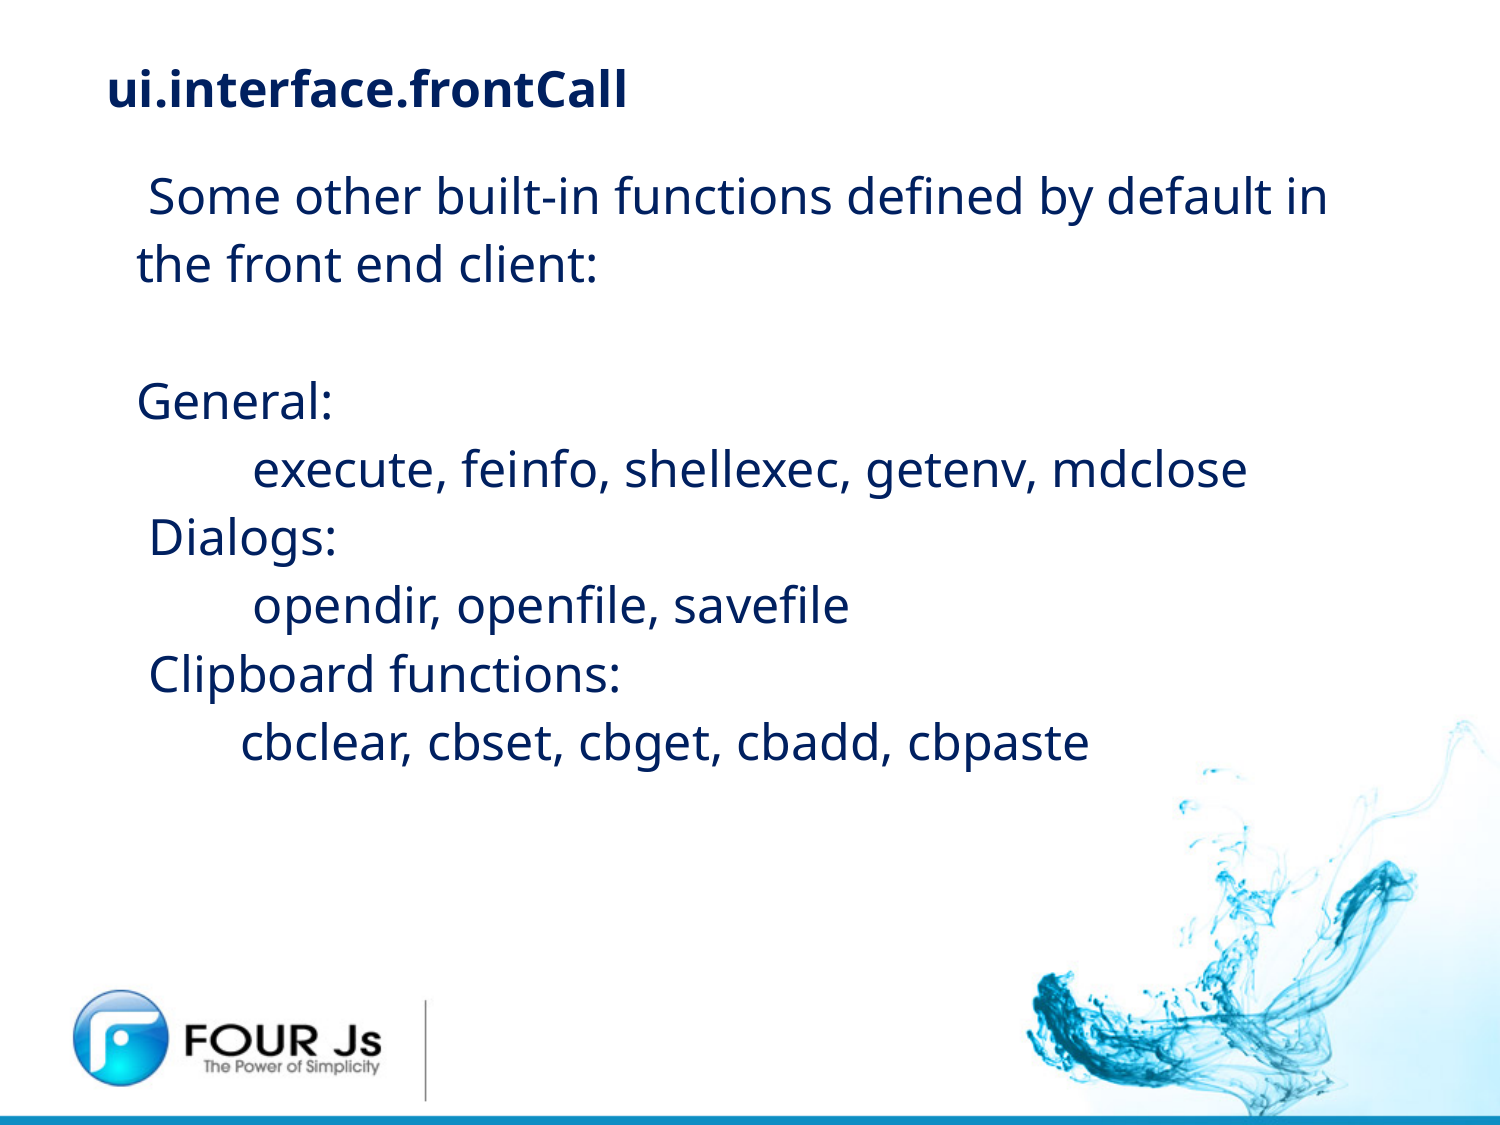

# ui.interface.frontCall
 Some other built-in functions defined by default in the front end client:
General:
 execute, feinfo, shellexec, getenv, mdclose
 Dialogs:
 opendir, openfile, savefile
 Clipboard functions:
 cbclear, cbset, cbget, cbadd, cbpaste